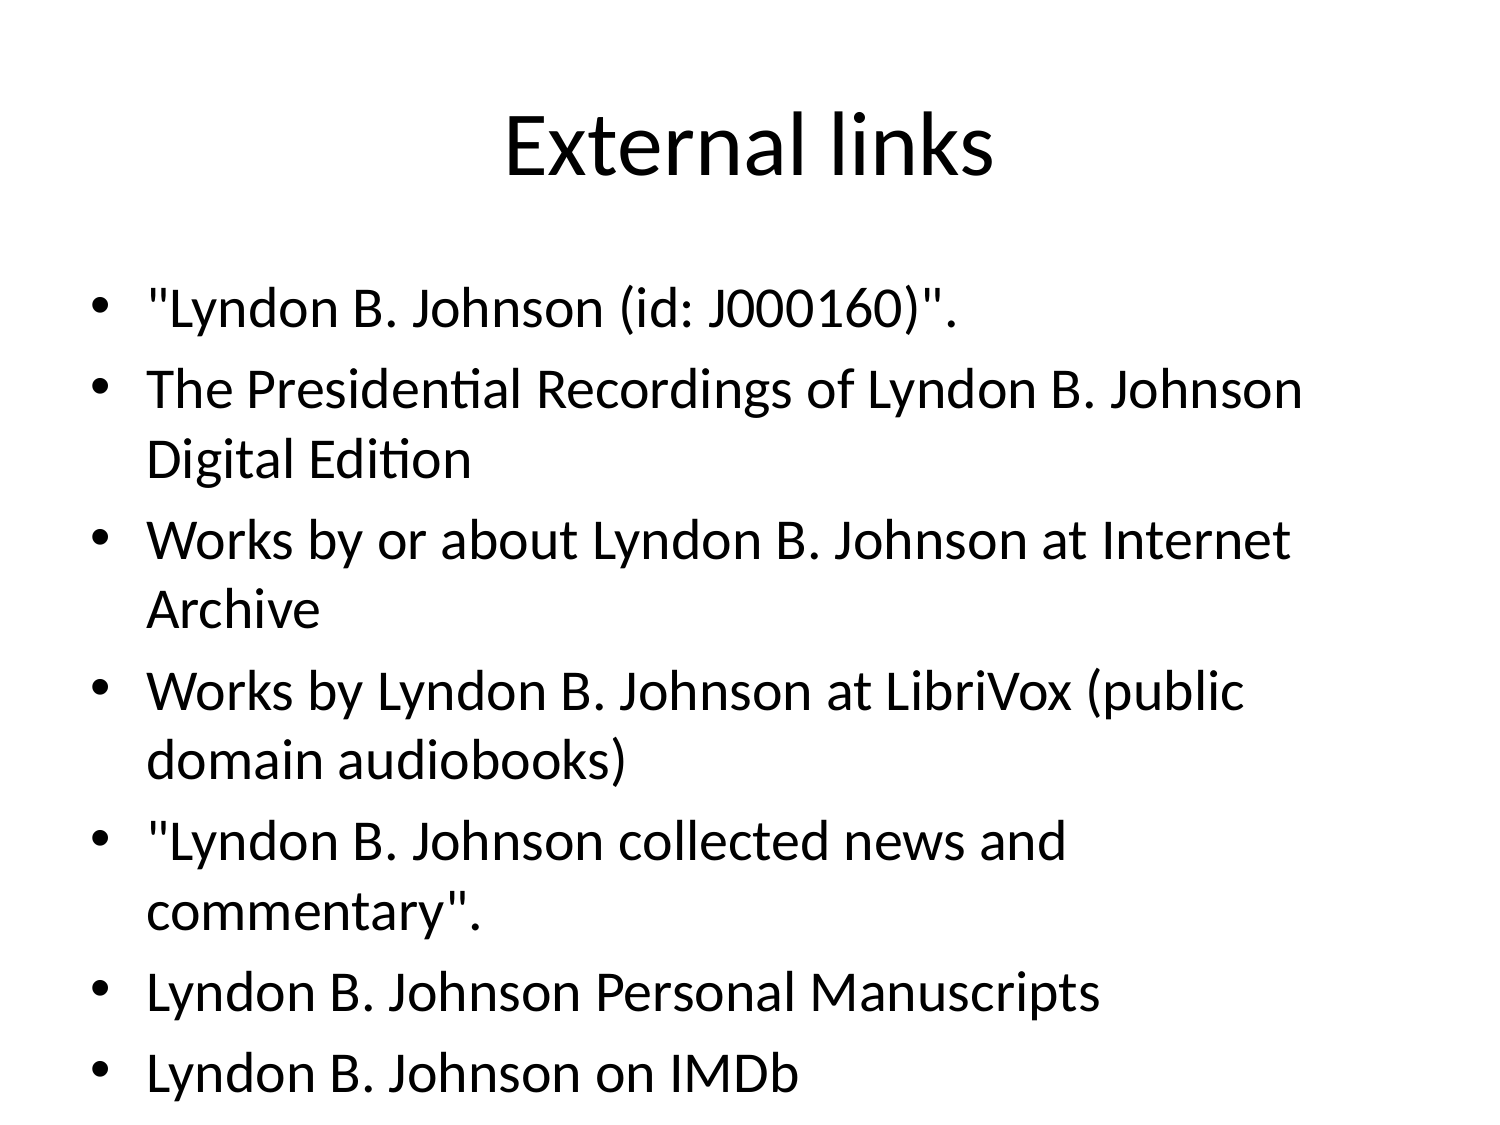

# External links
"Lyndon B. Johnson (id: J000160)".
The Presidential Recordings of Lyndon B. Johnson Digital Edition
Works by or about Lyndon B. Johnson at Internet Archive
Works by Lyndon B. Johnson at LibriVox (public domain audiobooks)
"Lyndon B. Johnson collected news and commentary".
Lyndon B. Johnson Personal Manuscripts
Lyndon B. Johnson on IMDb